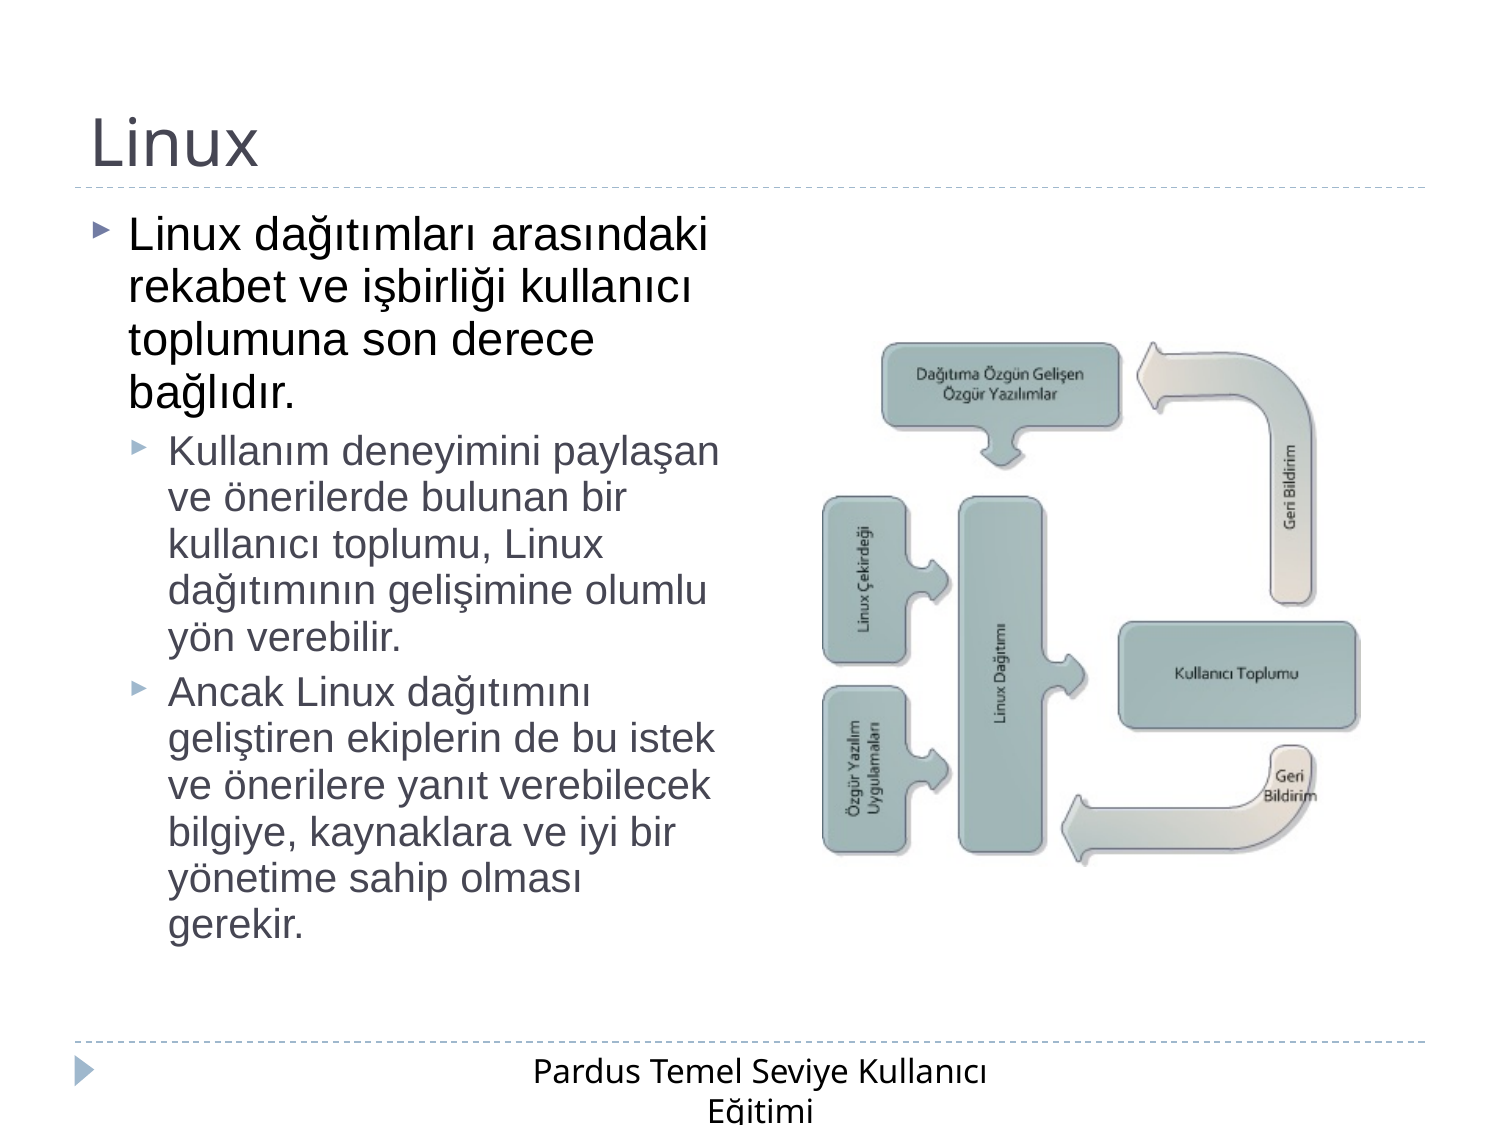

# Linux
Linux dağıtımları arasındaki rekabet ve işbirliği kullanıcı toplumuna son derece bağlıdır.
Kullanım deneyimini paylaşan ve önerilerde bulunan bir kullanıcı toplumu, Linux dağıtımının gelişimine olumlu yön verebilir.
Ancak Linux dağıtımını geliştiren ekiplerin de bu istek ve önerilere yanıt verebilecek bilgiye, kaynaklara ve iyi bir yönetime sahip olması gerekir.